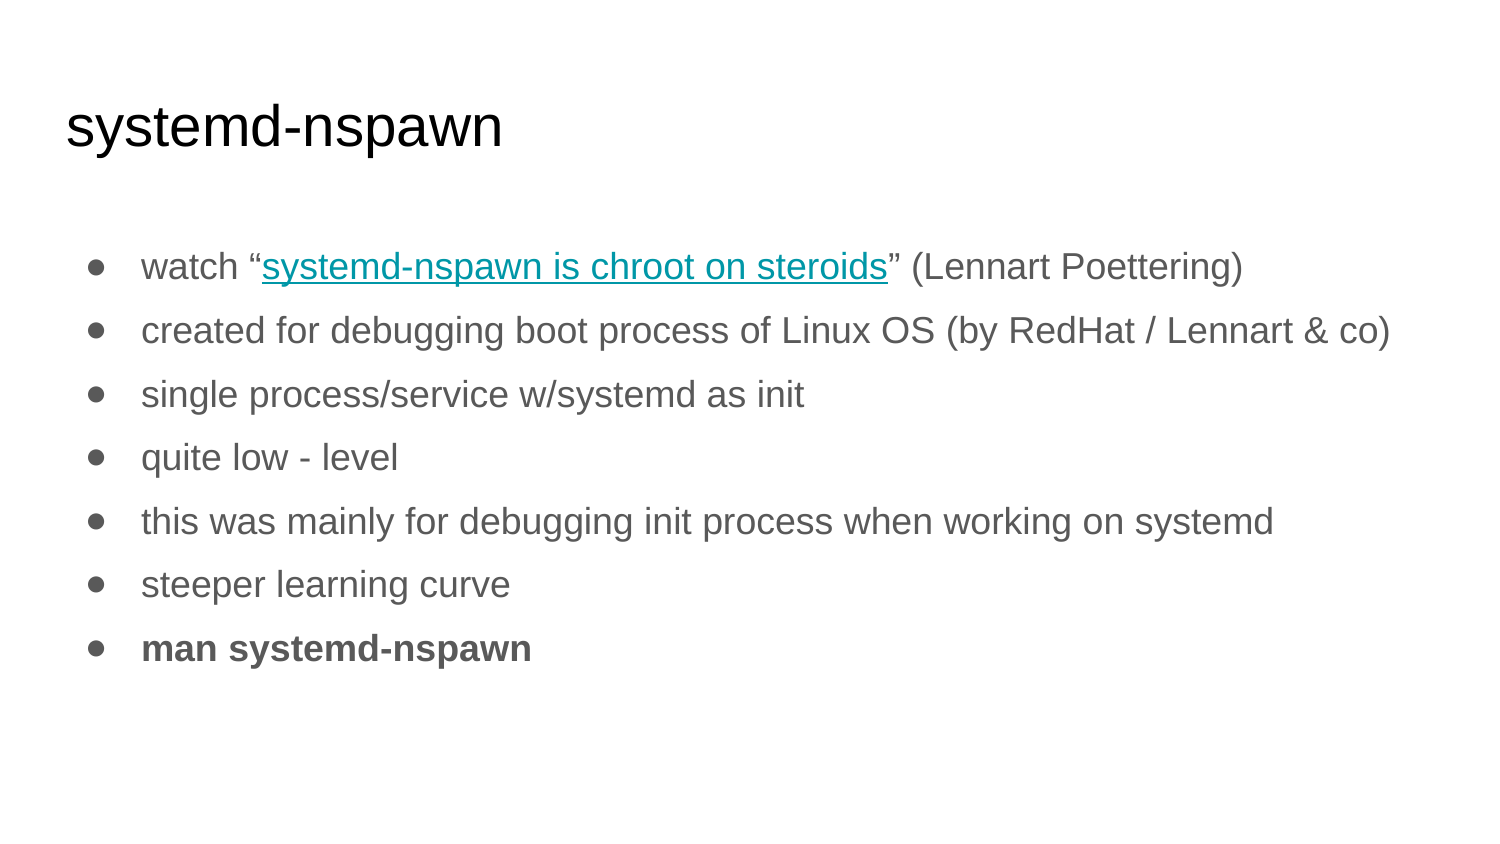

# systemd-nspawn
watch “systemd-nspawn is chroot on steroids” (Lennart Poettering)
created for debugging boot process of Linux OS (by RedHat / Lennart & co)
single process/service w/systemd as init
quite low - level
this was mainly for debugging init process when working on systemd
steeper learning curve
man systemd-nspawn